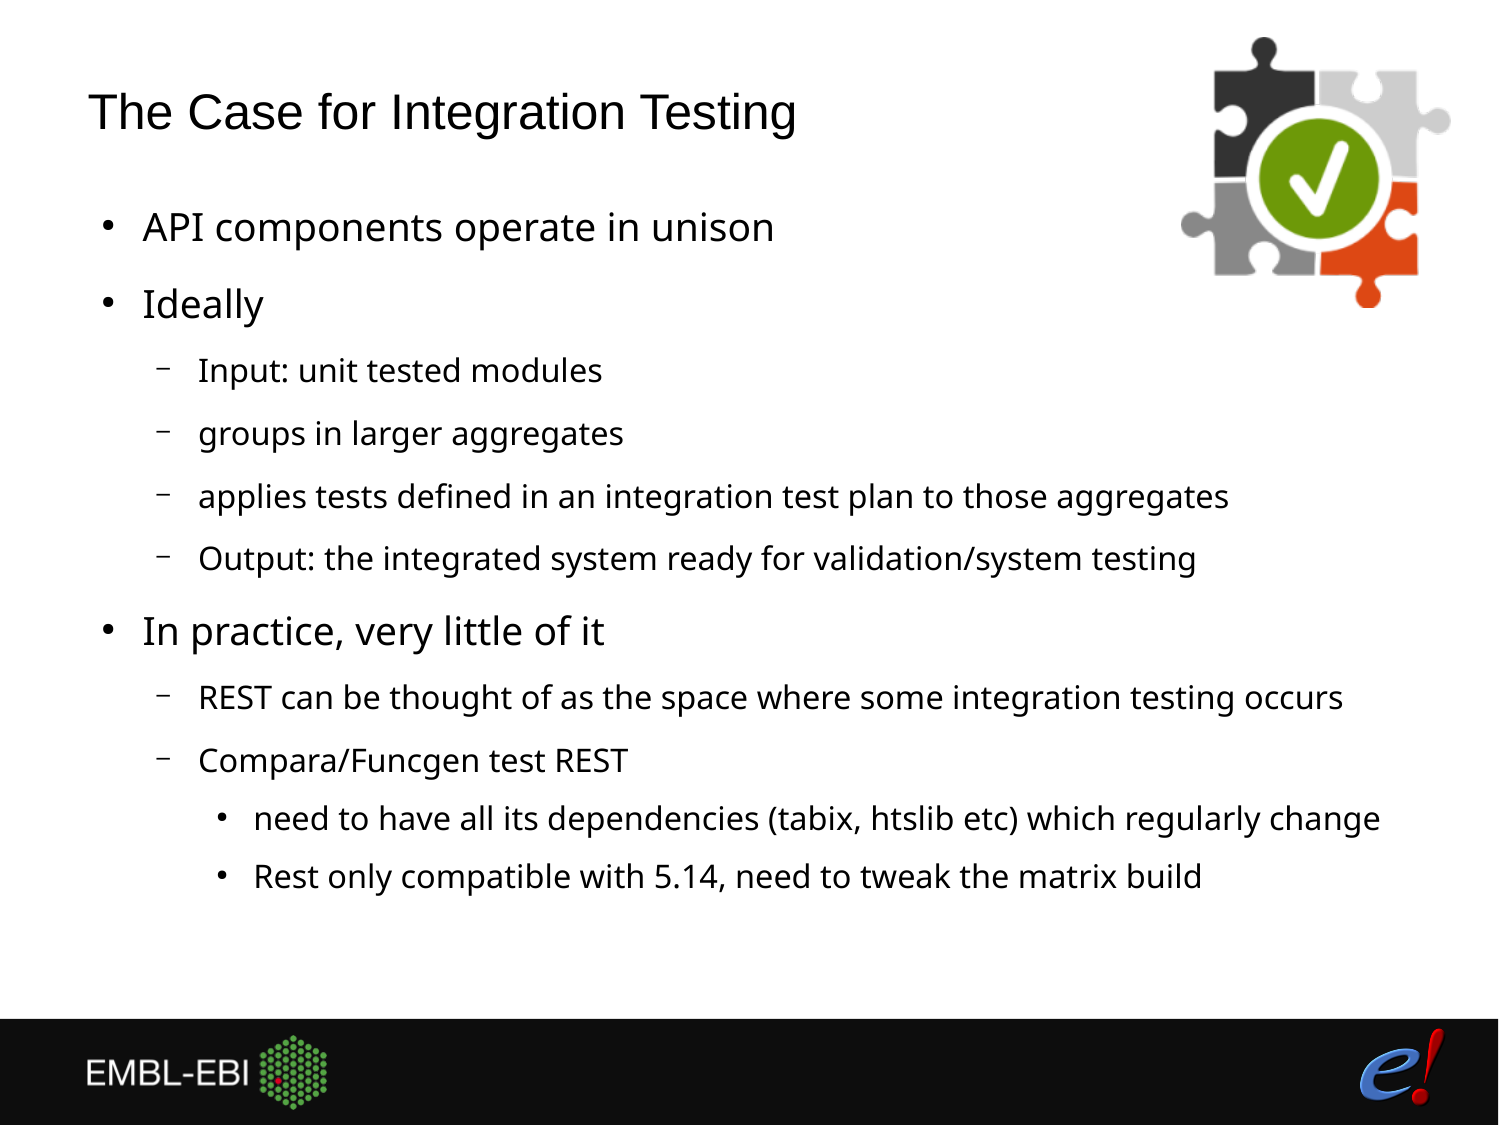

# The Case for Integration Testing
API components operate in unison
Ideally
Input: unit tested modules
groups in larger aggregates
applies tests defined in an integration test plan to those aggregates
Output: the integrated system ready for validation/system testing
In practice, very little of it
REST can be thought of as the space where some integration testing occurs
Compara/Funcgen test REST
need to have all its dependencies (tabix, htslib etc) which regularly change
Rest only compatible with 5.14, need to tweak the matrix build